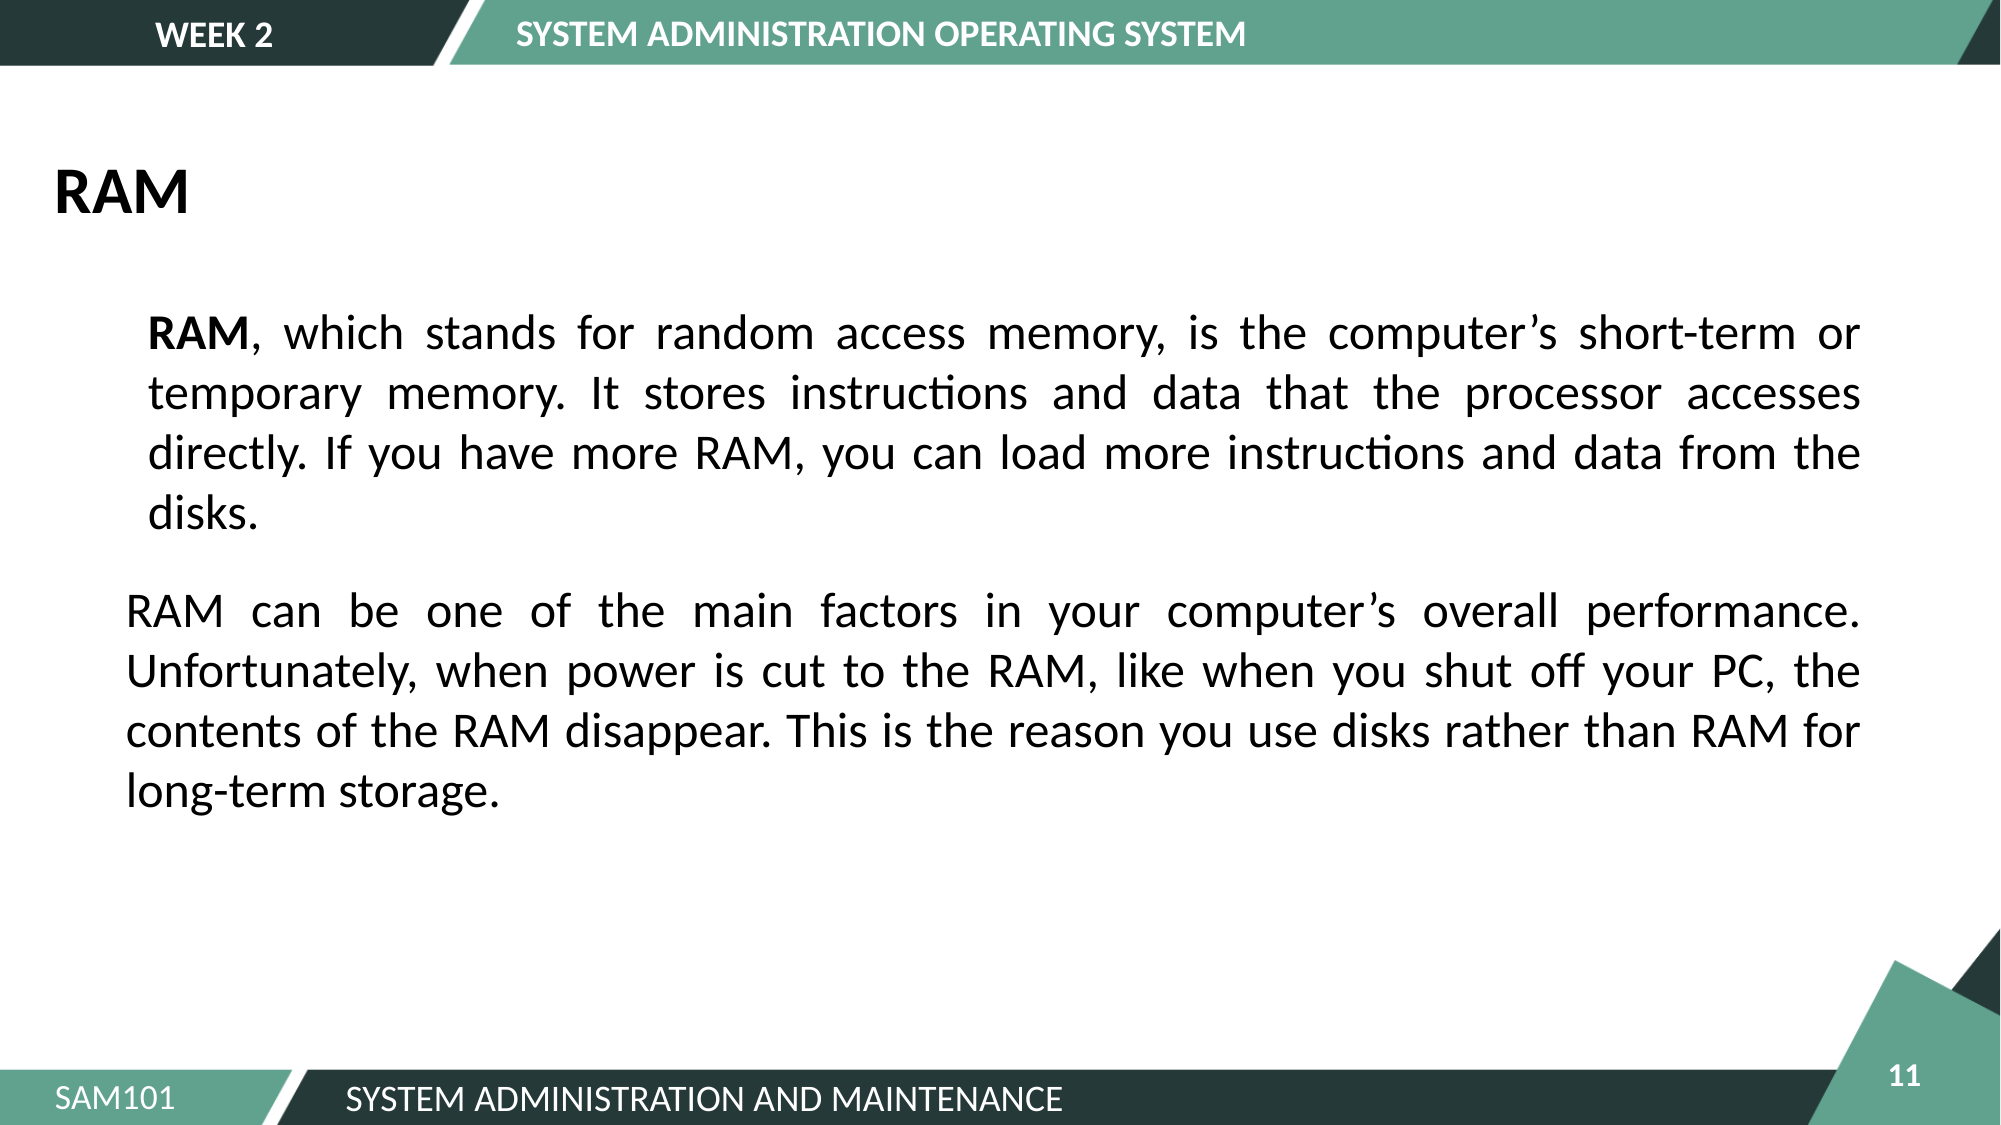

SYSTEM ADMINISTRATION OPERATING SYSTEM
WEEK 2
RAM
RAM, which stands for random access memory, is the computer’s short-term or temporary memory. It stores instructions and data that the processor accesses directly. If you have more RAM, you can load more instructions and data from the disks.
RAM can be one of the main factors in your computer’s overall performance. Unfortunately, when power is cut to the RAM, like when you shut off your PC, the contents of the RAM disappear. This is the reason you use disks rather than RAM for long-term storage.
SAM101
SYSTEM ADMINISTRATION AND MAINTENANCE